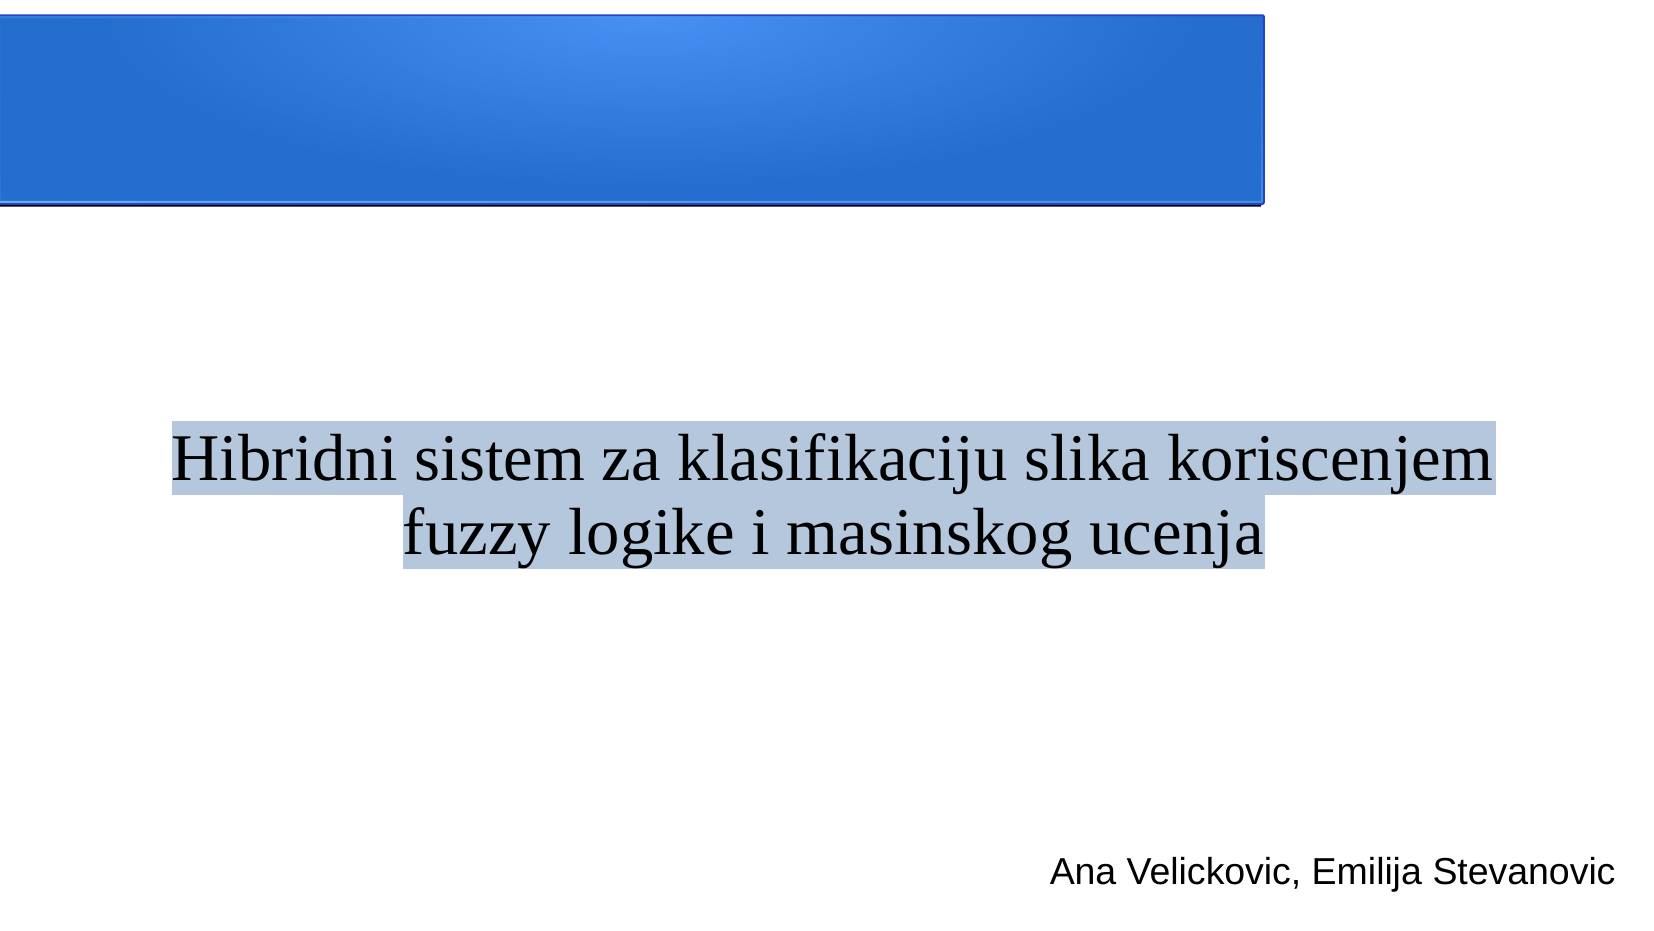

# Hibridni sistem za klasifikaciju slika koriscenjem fuzzy logike i masinskog ucenja
Ana Velickovic, Emilija Stevanovic